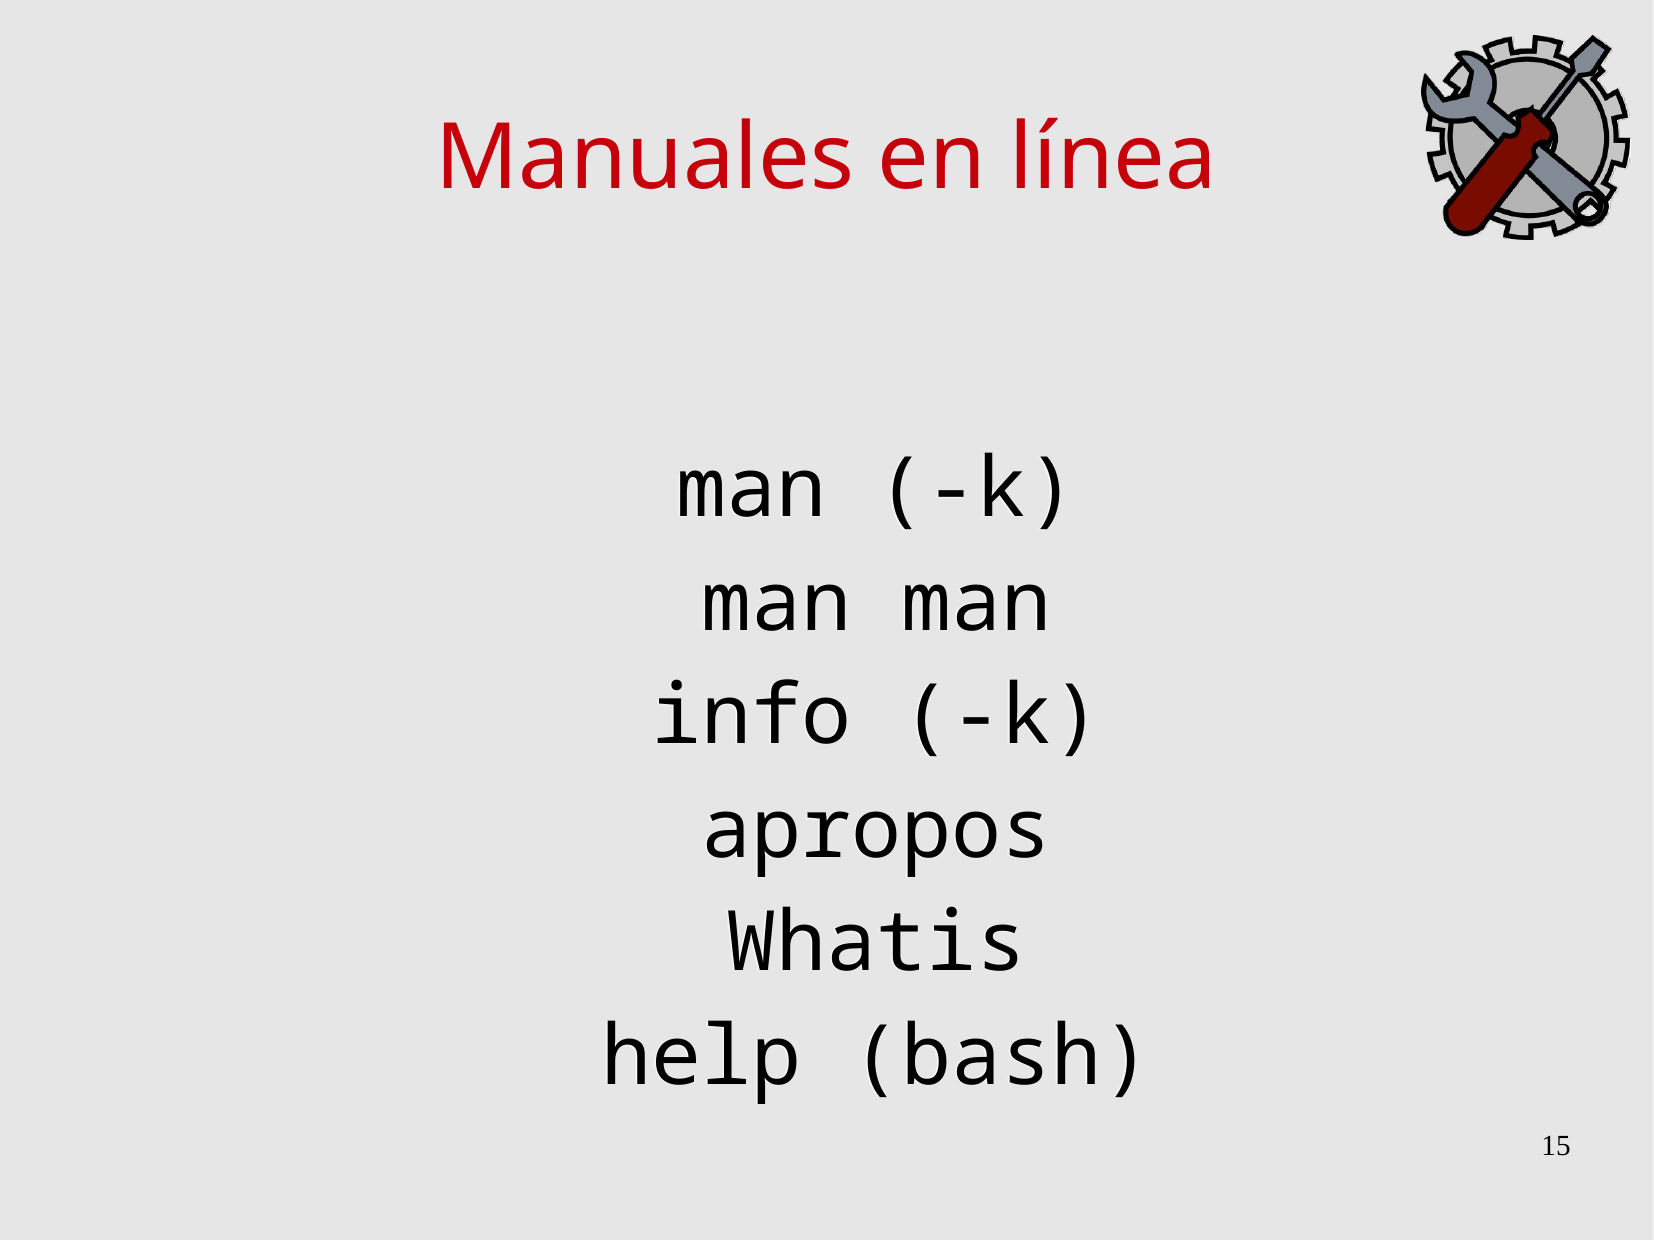

# Manuales en línea
man (-k)
man man
info (-k)
apropos
Whatis
help (bash)
15